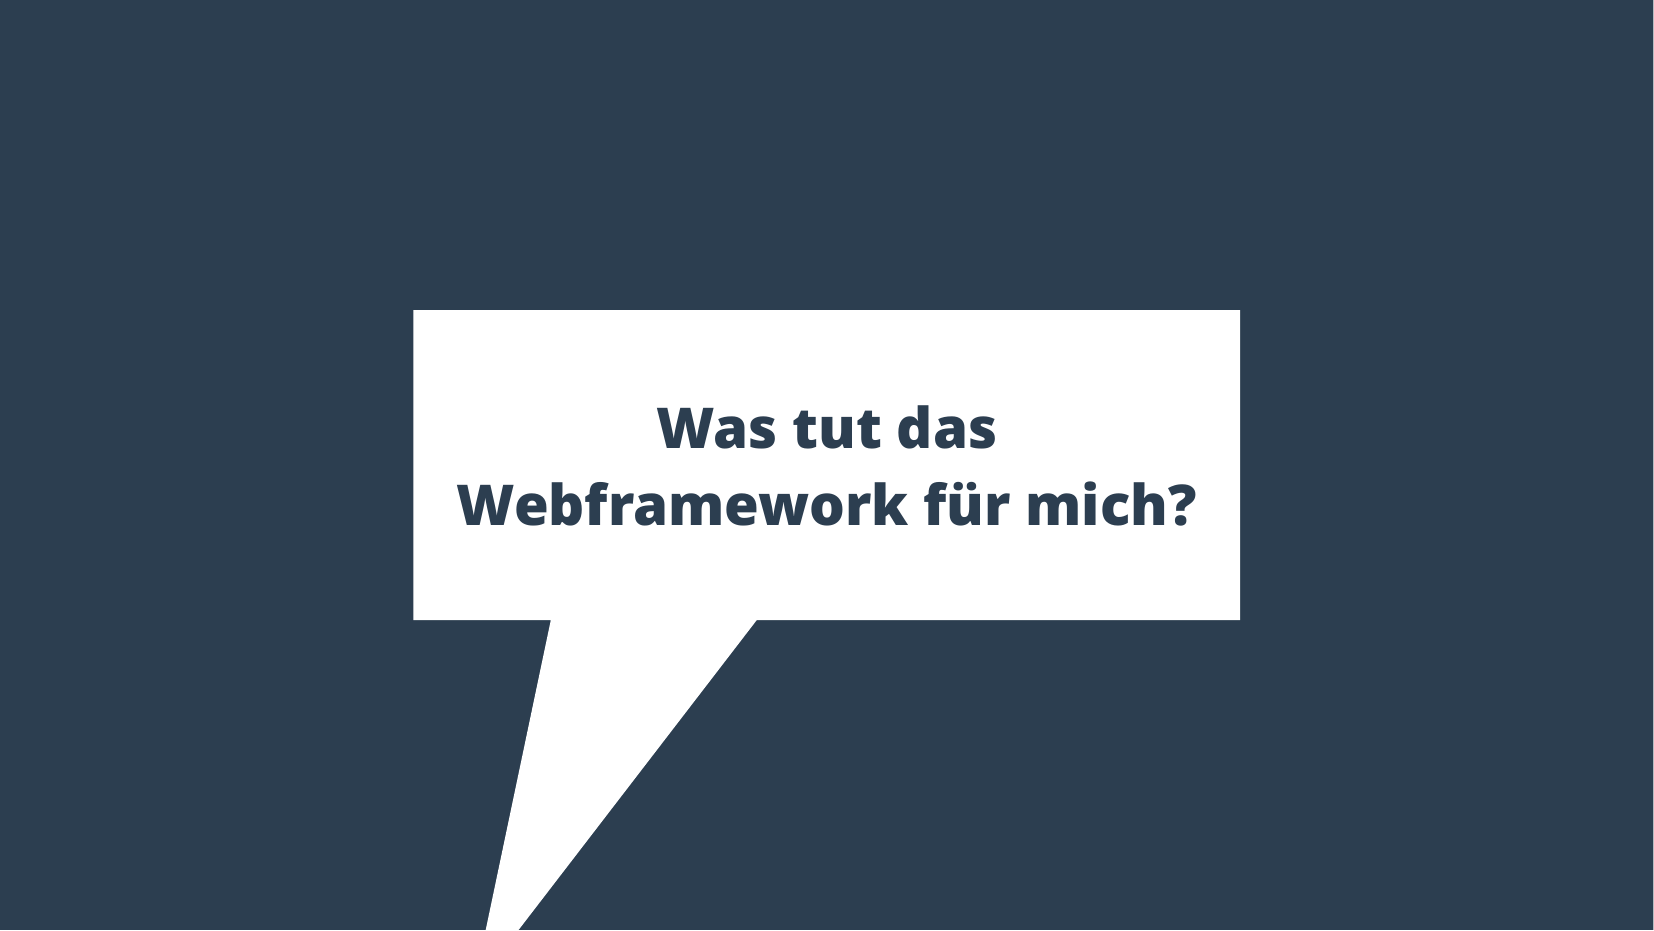

# Was tut das Webframework für mich?